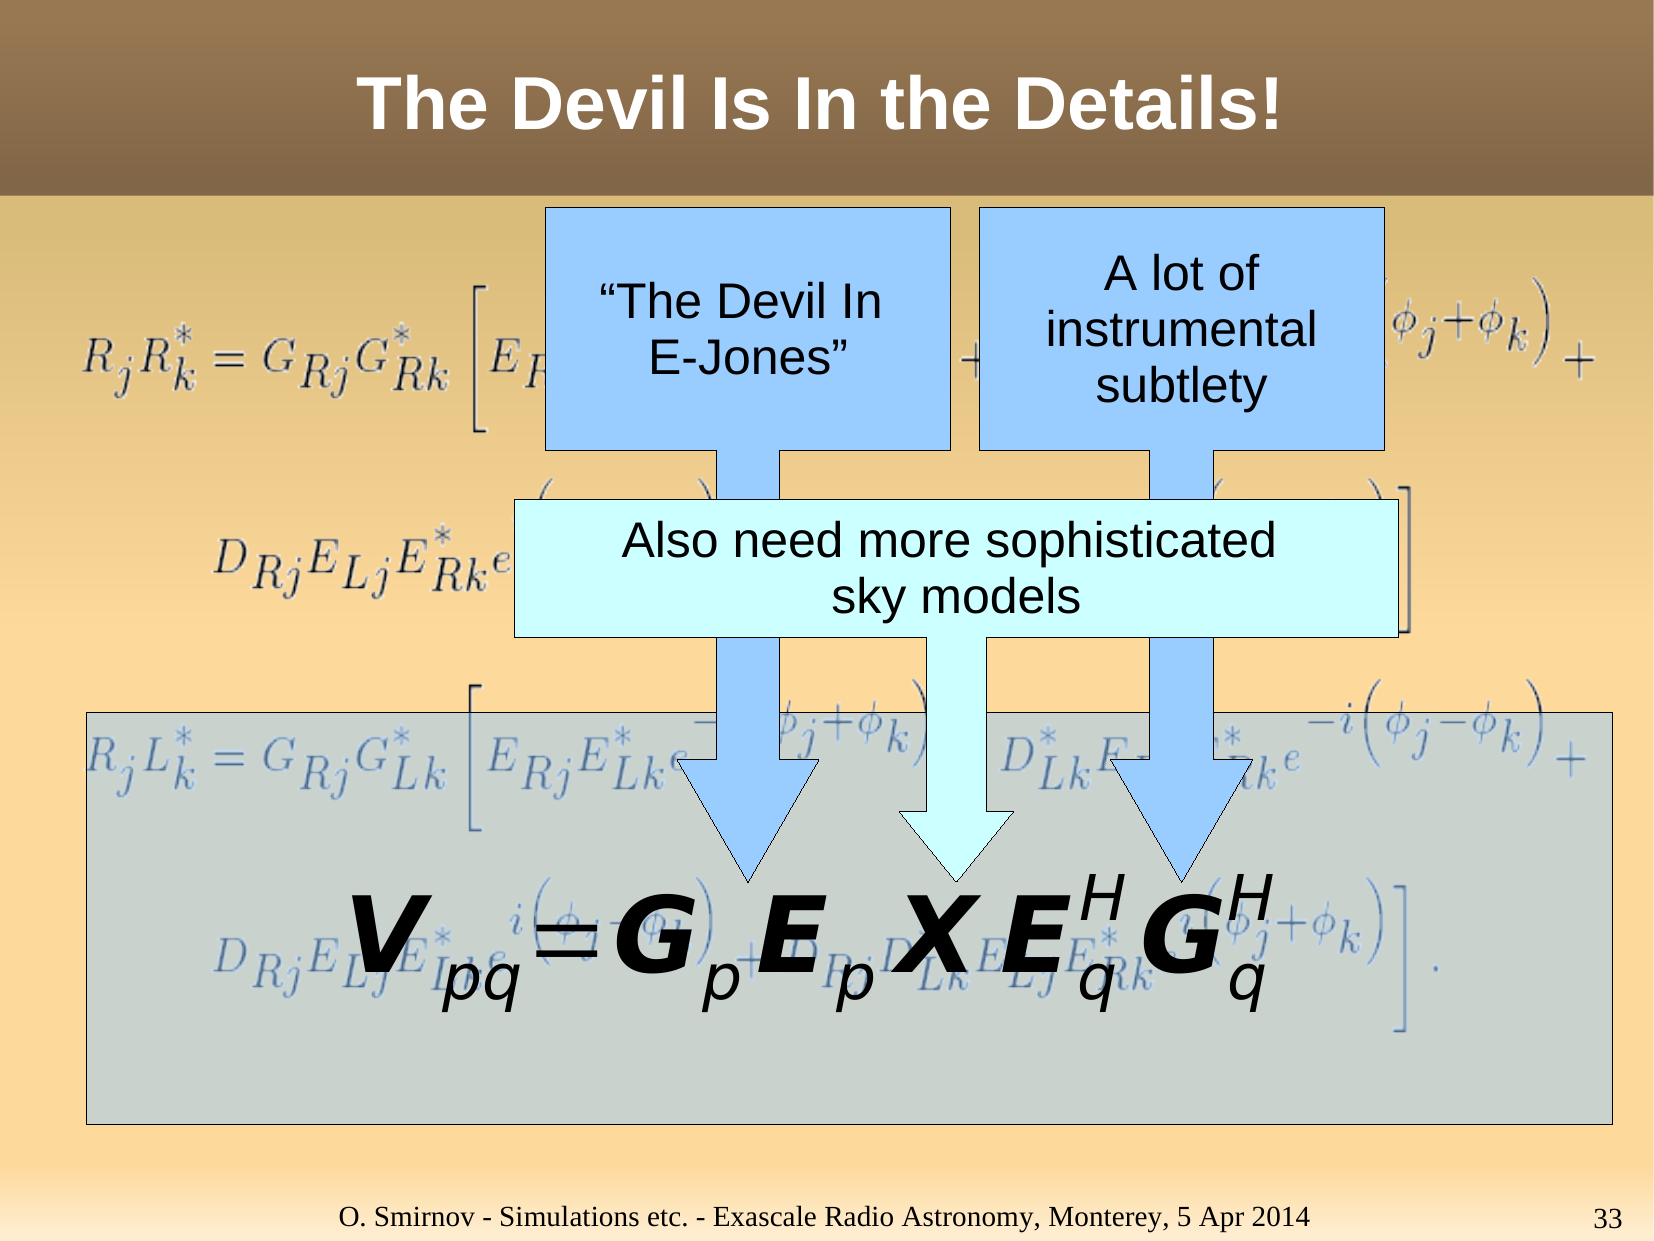

# The Devil Is In the Details!
“The Devil In
E-Jones”
A lot of
instrumental
subtlety
Also need more sophisticated
sky models
O. Smirnov - Simulations etc. - Exascale Radio Astronomy, Monterey, 5 Apr 2014
33